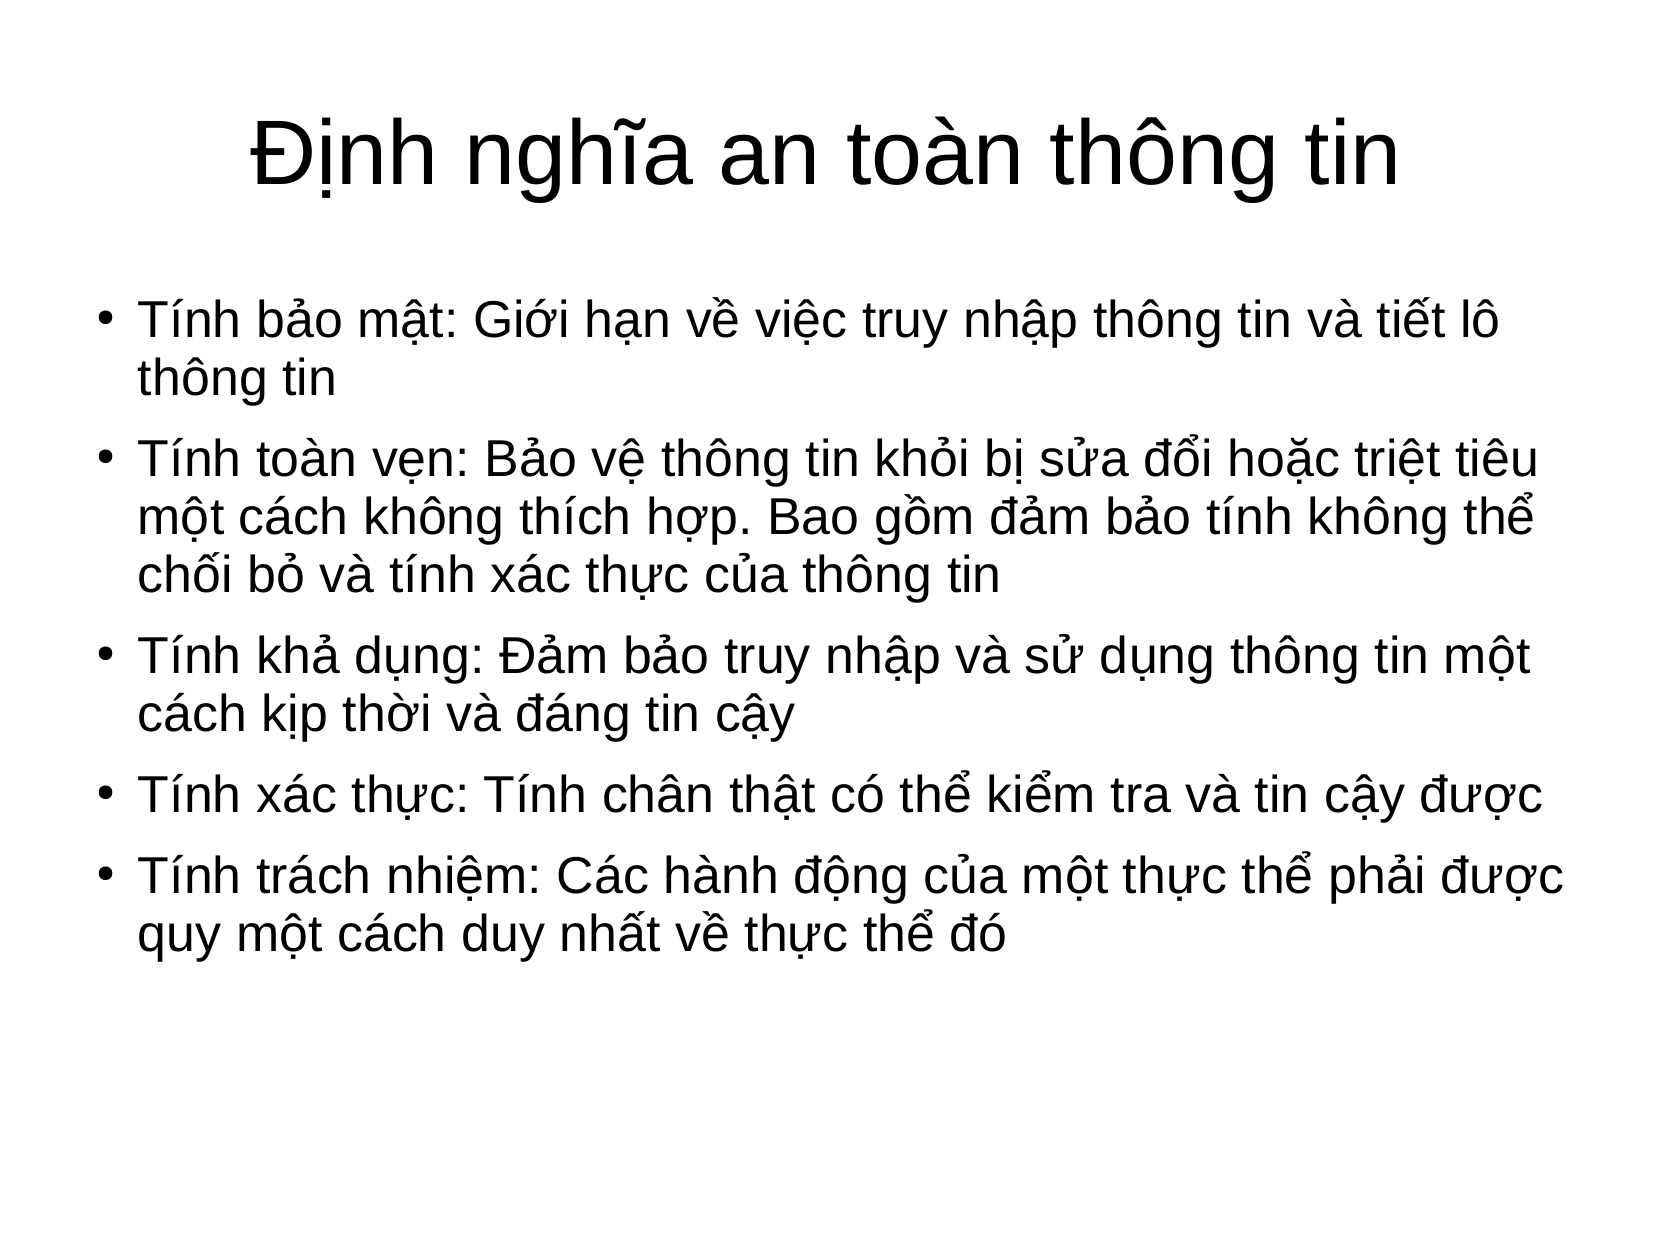

# Định nghĩa an toàn thông tin
Tính bảo mật: Giới hạn về việc truy nhập thông tin và tiết lô thông tin
Tính toàn vẹn: Bảo vệ thông tin khỏi bị sửa đổi hoặc triệt tiêu một cách không thích hợp. Bao gồm đảm bảo tính không thể chối bỏ và tính xác thực của thông tin
Tính khả dụng: Đảm bảo truy nhập và sử dụng thông tin một cách kịp thời và đáng tin cậy
Tính xác thực: Tính chân thật có thể kiểm tra và tin cậy được
Tính trách nhiệm: Các hành động của một thực thể phải được quy một cách duy nhất về thực thể đó